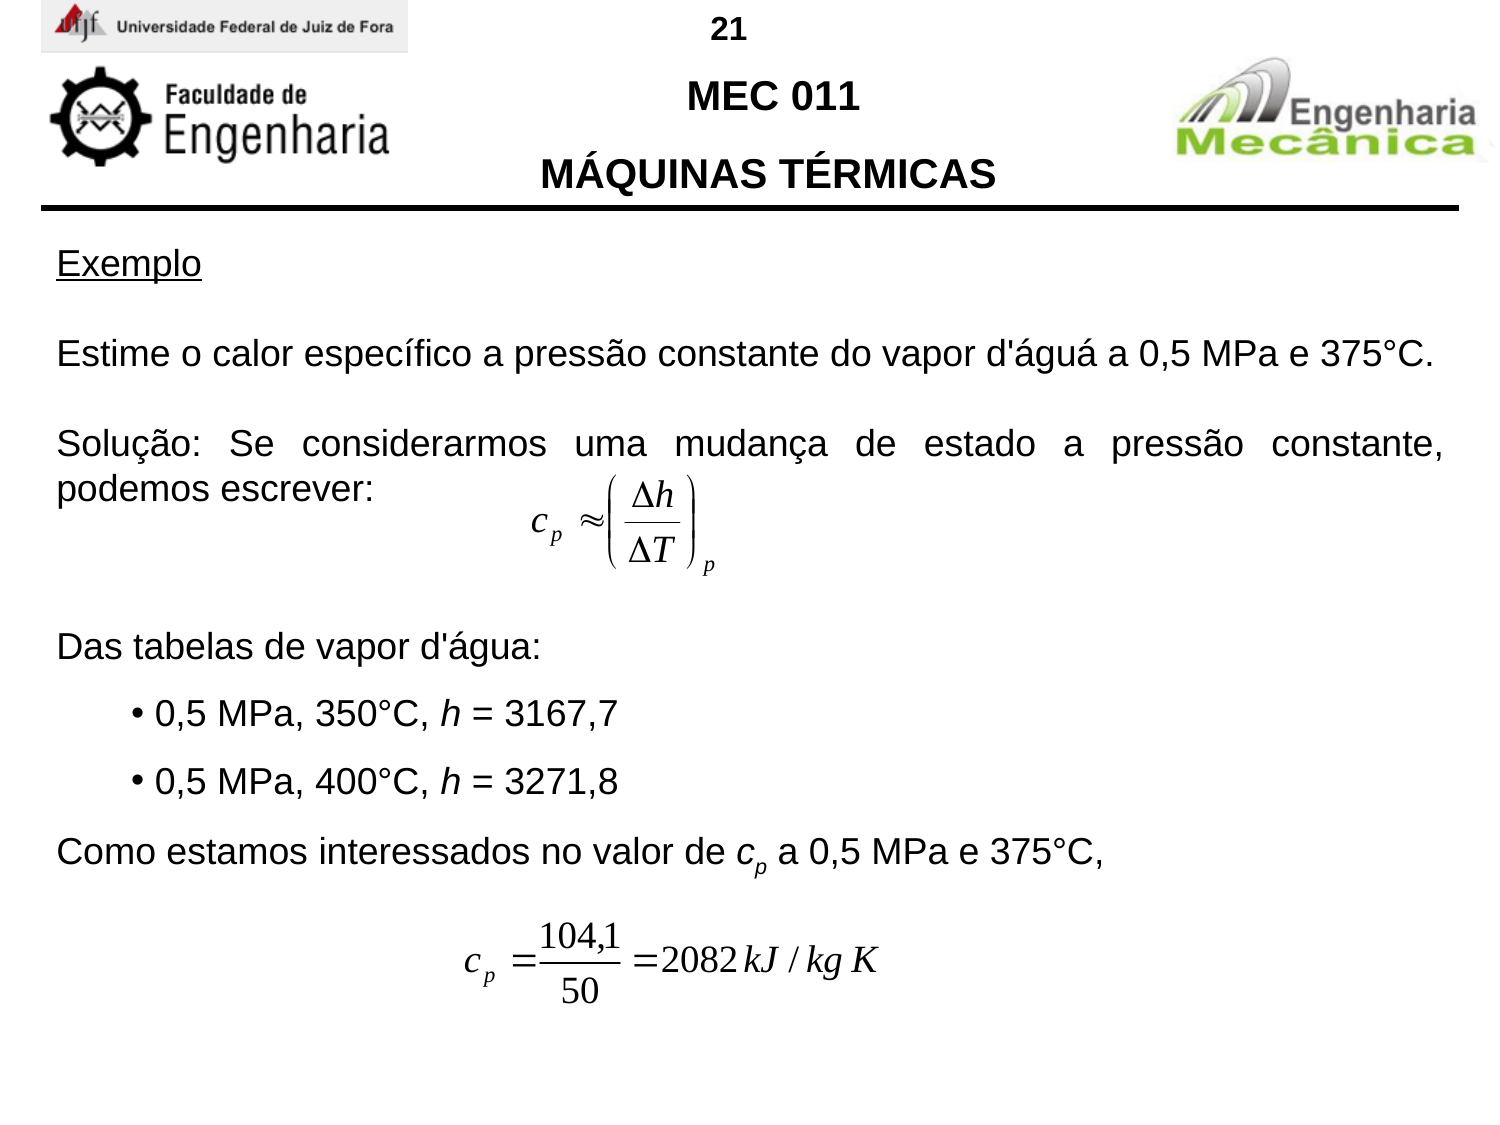

Exemplo
Estime o calor específico a pressão constante do vapor d'águá a 0,5 MPa e 375°C.
Solução: Se considerarmos uma mudança de estado a pressão constante, podemos escrever:
Das tabelas de vapor d'água:
 0,5 MPa, 350°C, h = 3167,7
 0,5 MPa, 400°C, h = 3271,8
Como estamos interessados no valor de cp a 0,5 MPa e 375°C,